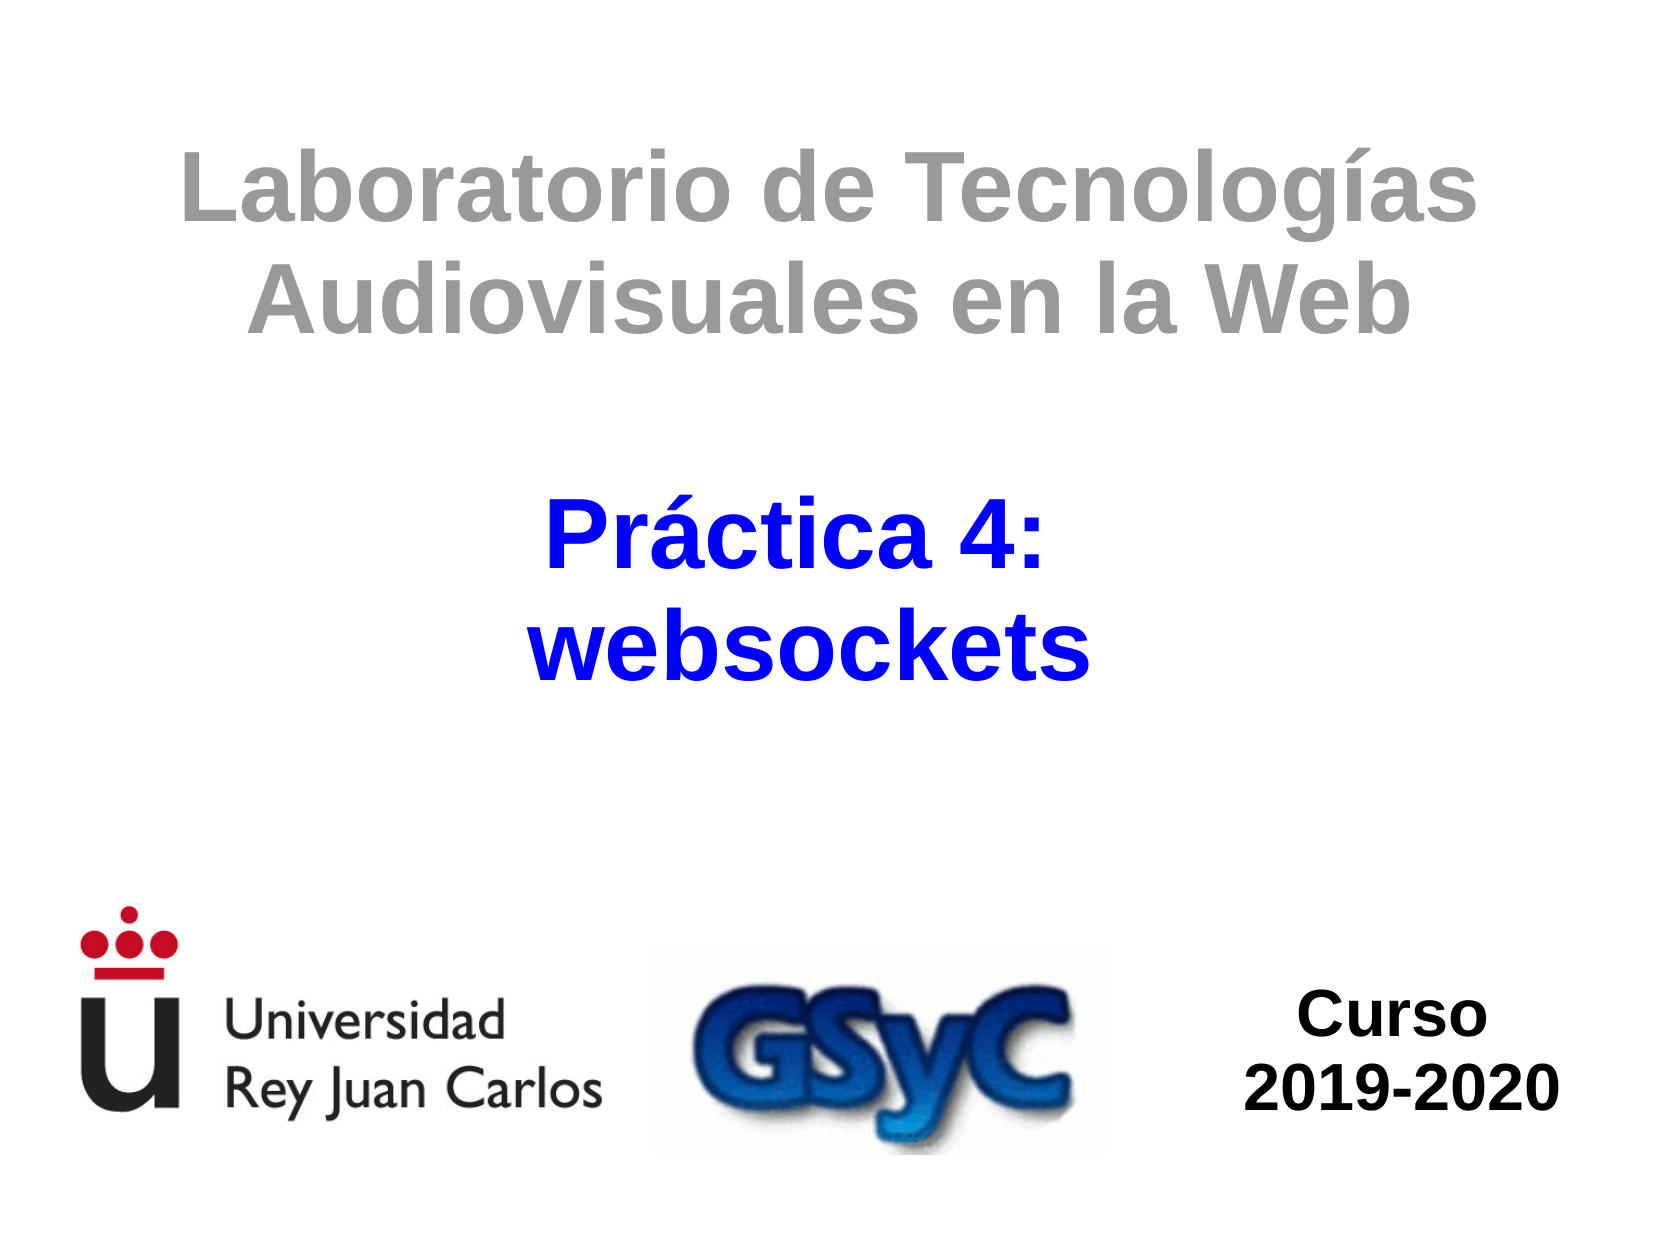

Laboratorio de Tecnologías Audiovisuales en la Web
# Práctica 4: websockets
Curso
2019-2020